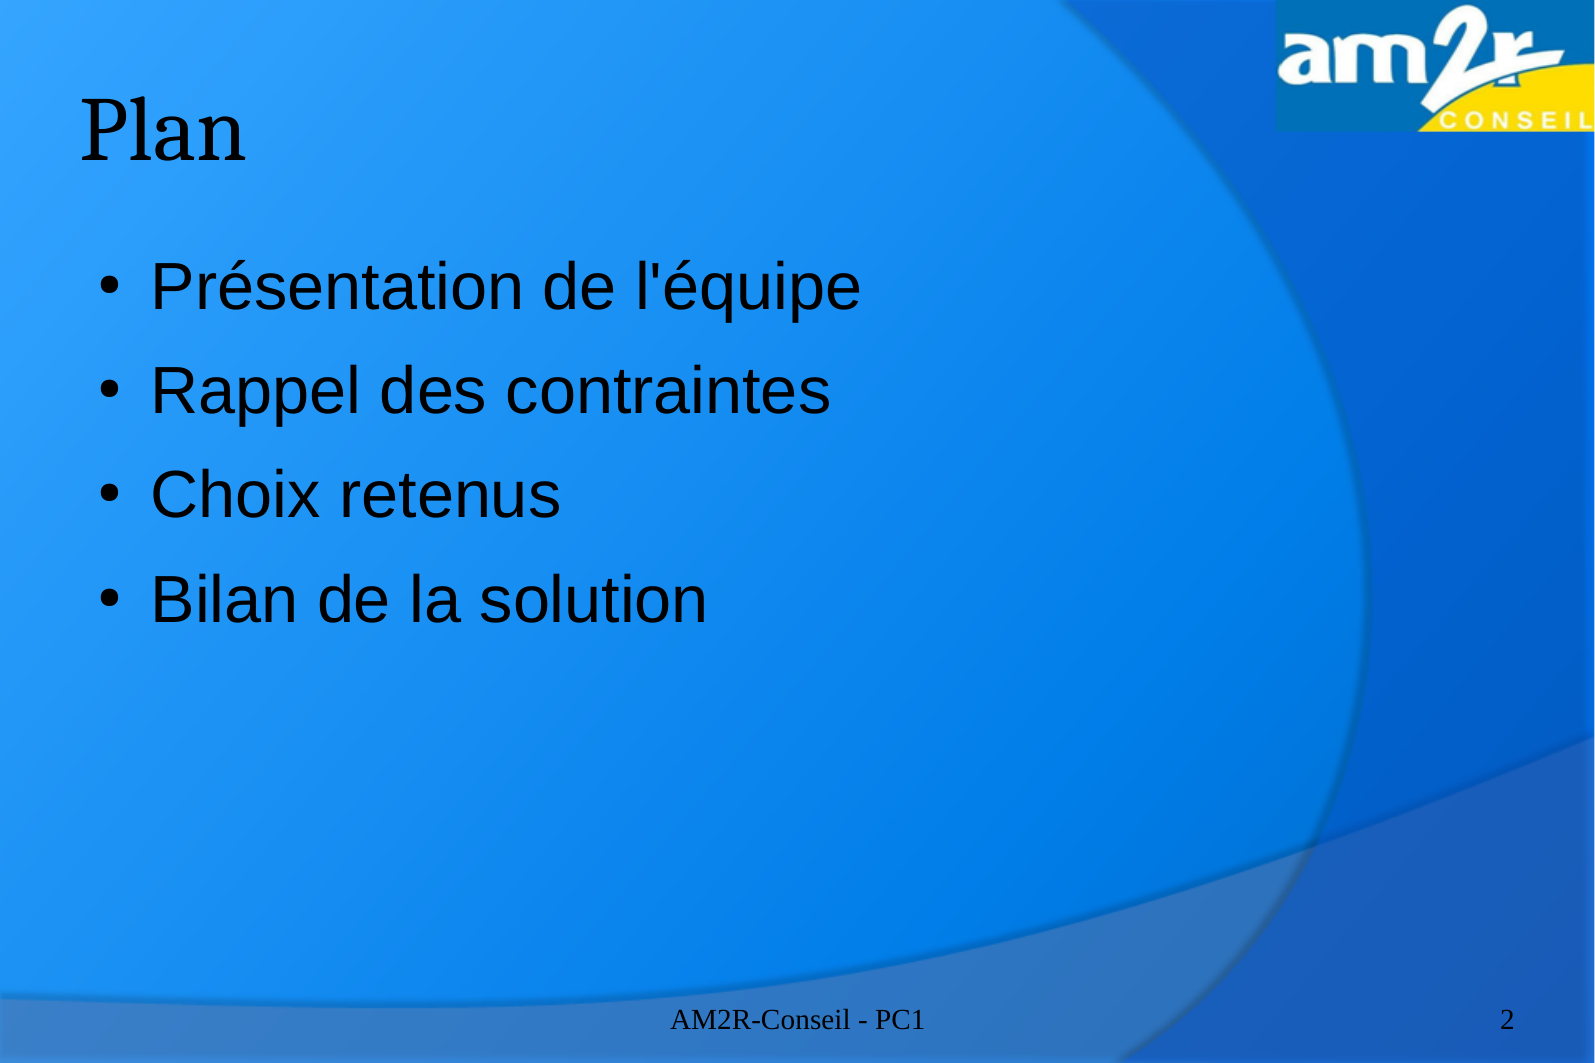

# Plan
Présentation de l'équipe
Rappel des contraintes
Choix retenus
Bilan de la solution
AM2R-Conseil - PC1
2